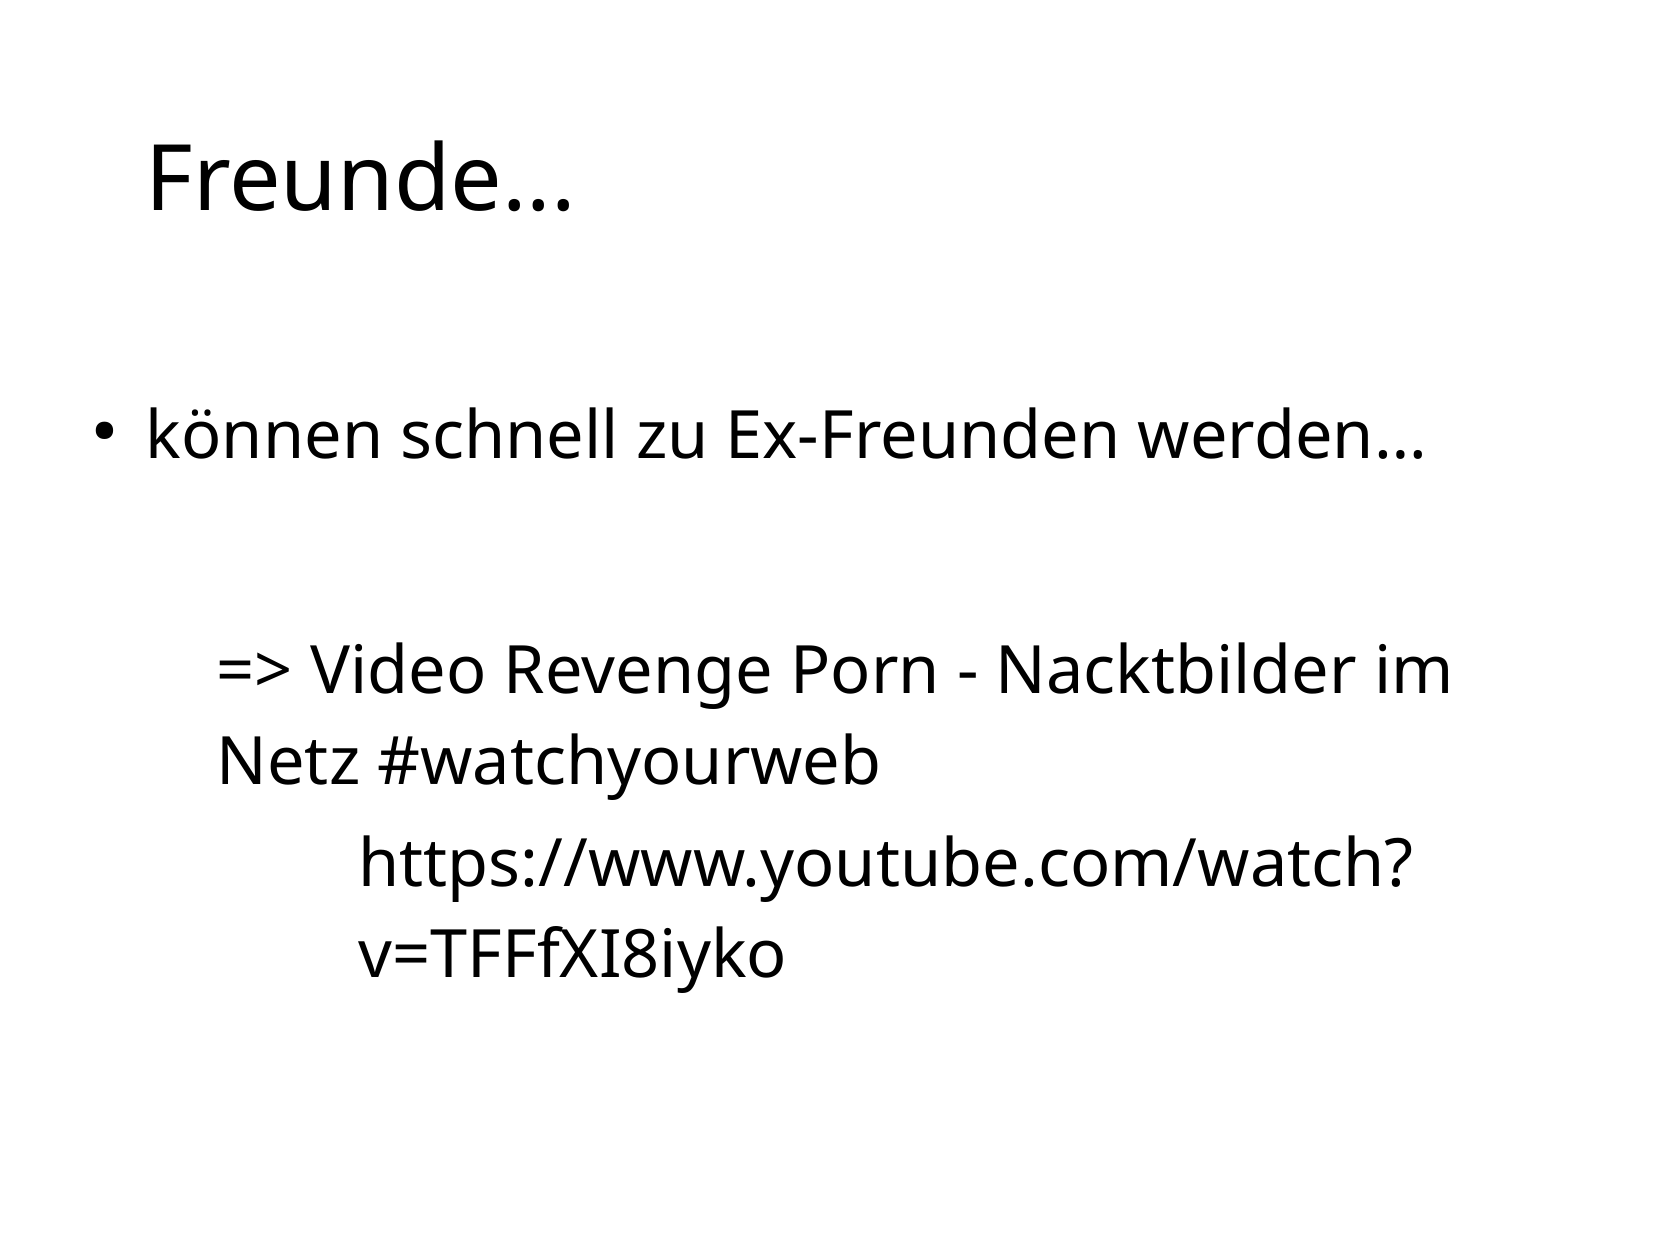

# Freunde...
können schnell zu Ex-Freunden werden…
=> Video Revenge Porn - Nacktbilder im Netz #watchyourweb
https://www.youtube.com/watch?v=TFFfXI8iyko